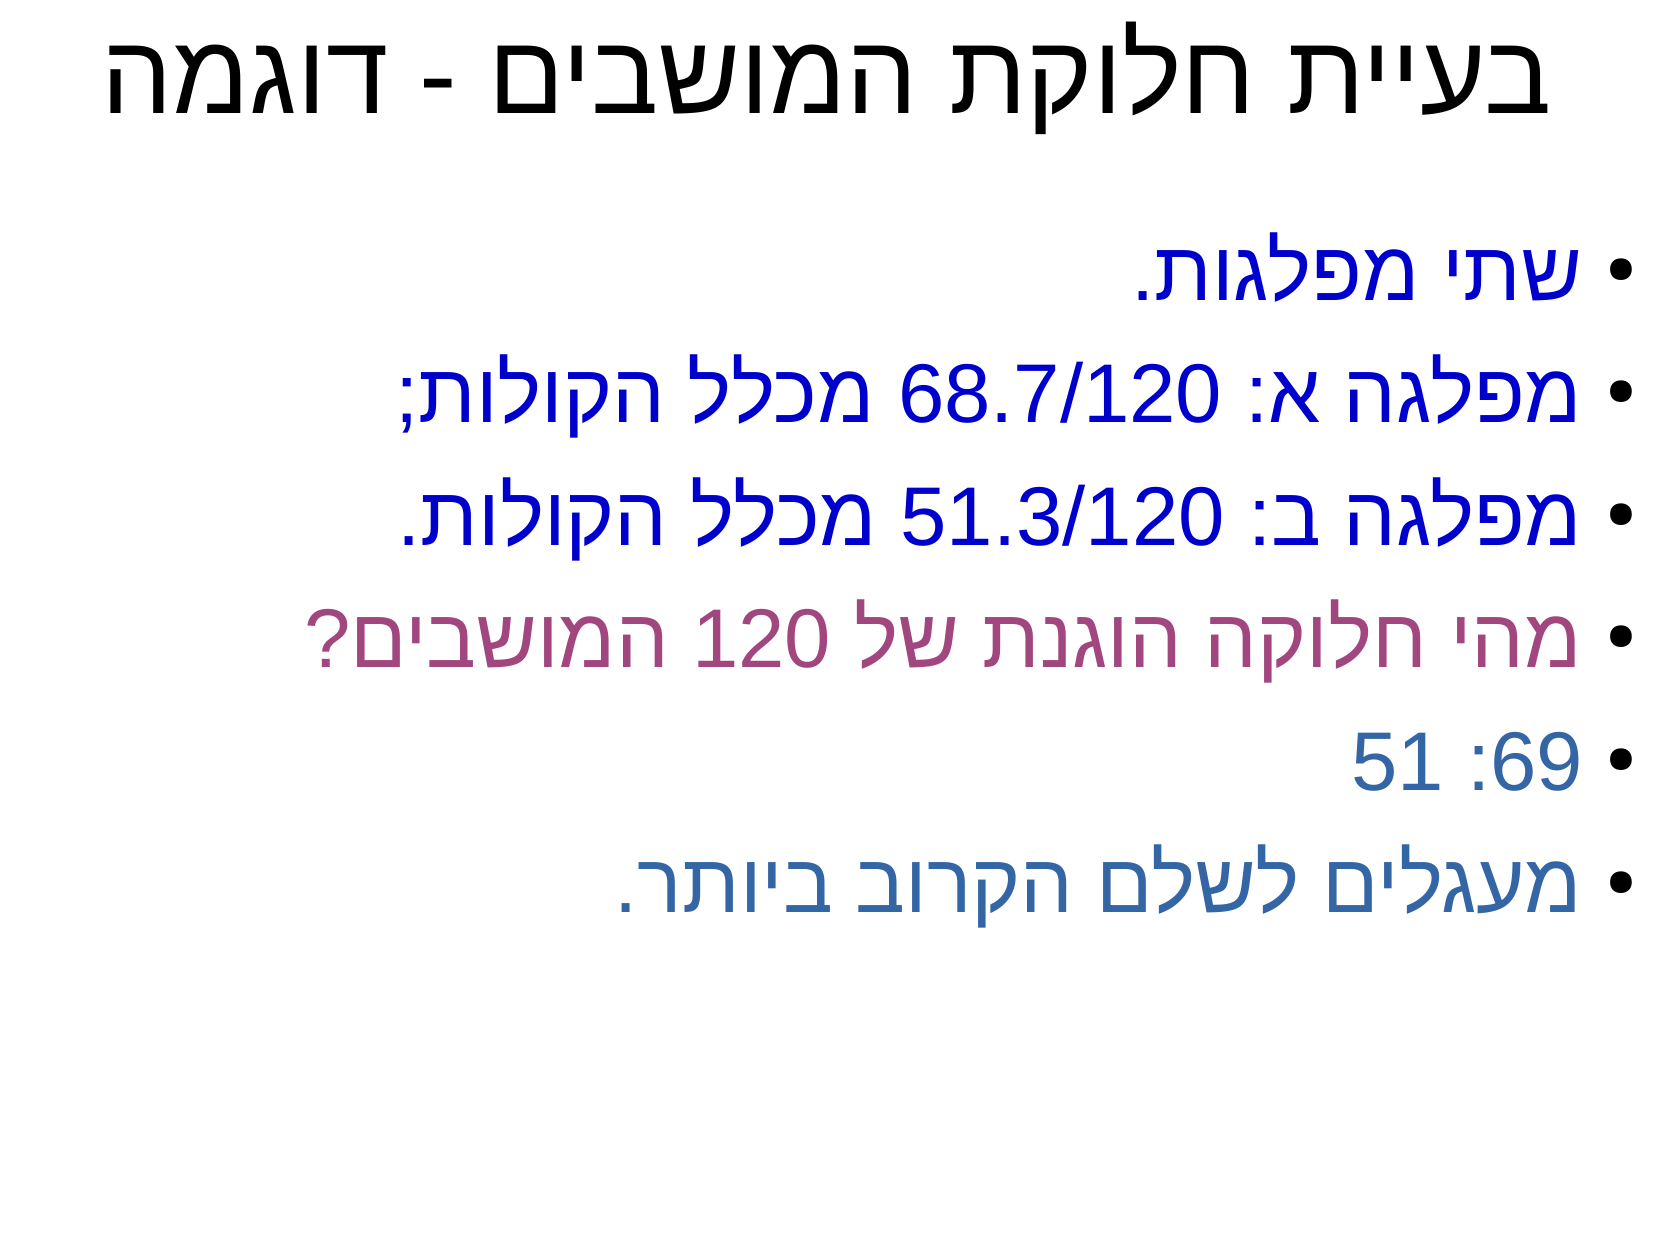

# בעיית חלוקת המושבים - דוגמה
שתי מפלגות.
מפלגה א: 68.7/120 מכלל הקולות;
מפלגה ב: 51.3/120 מכלל הקולות.
מהי חלוקה הוגנת של 120 המושבים?
69: 51
מעגלים לשלם הקרוב ביותר.